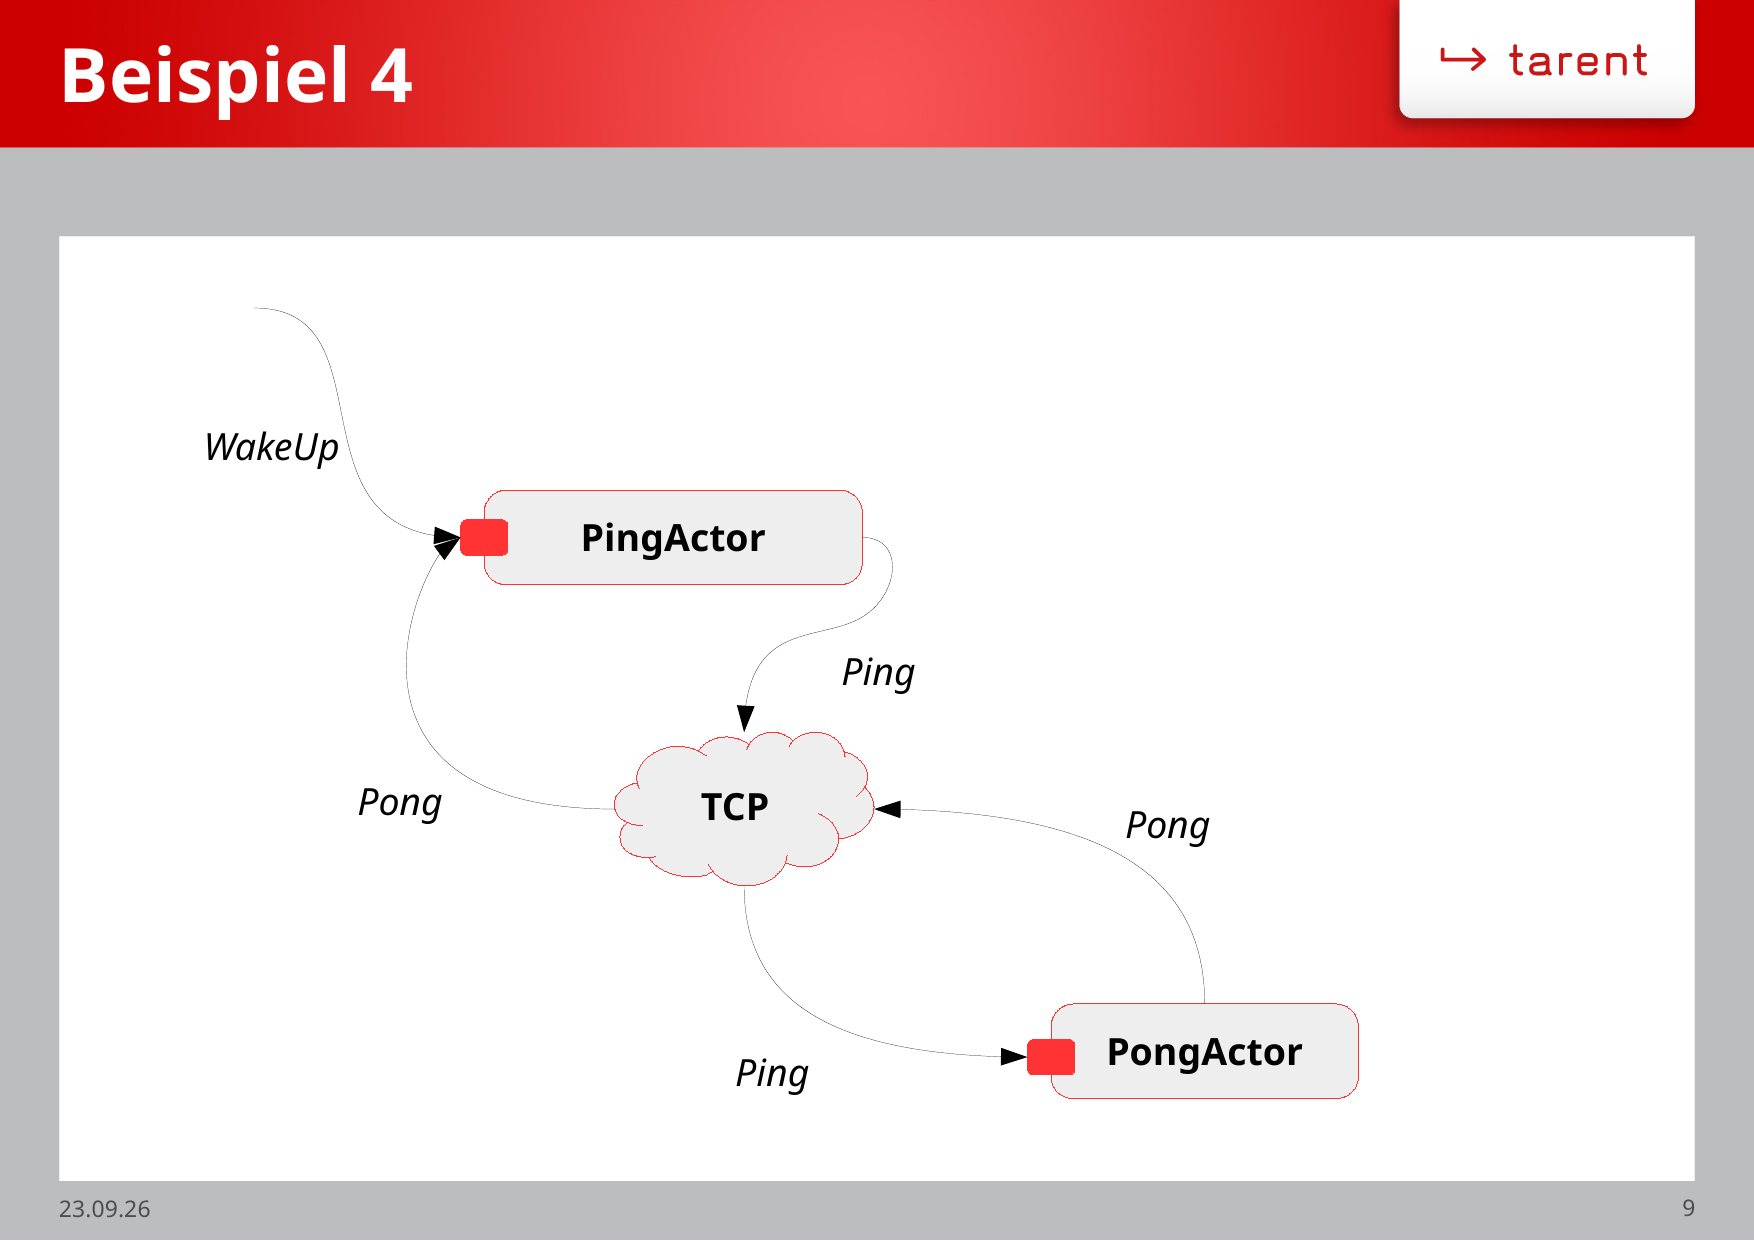

# Beispiel 4
WakeUp
PingActor
Ping
TCP
Pong
Pong
PongActor
Ping